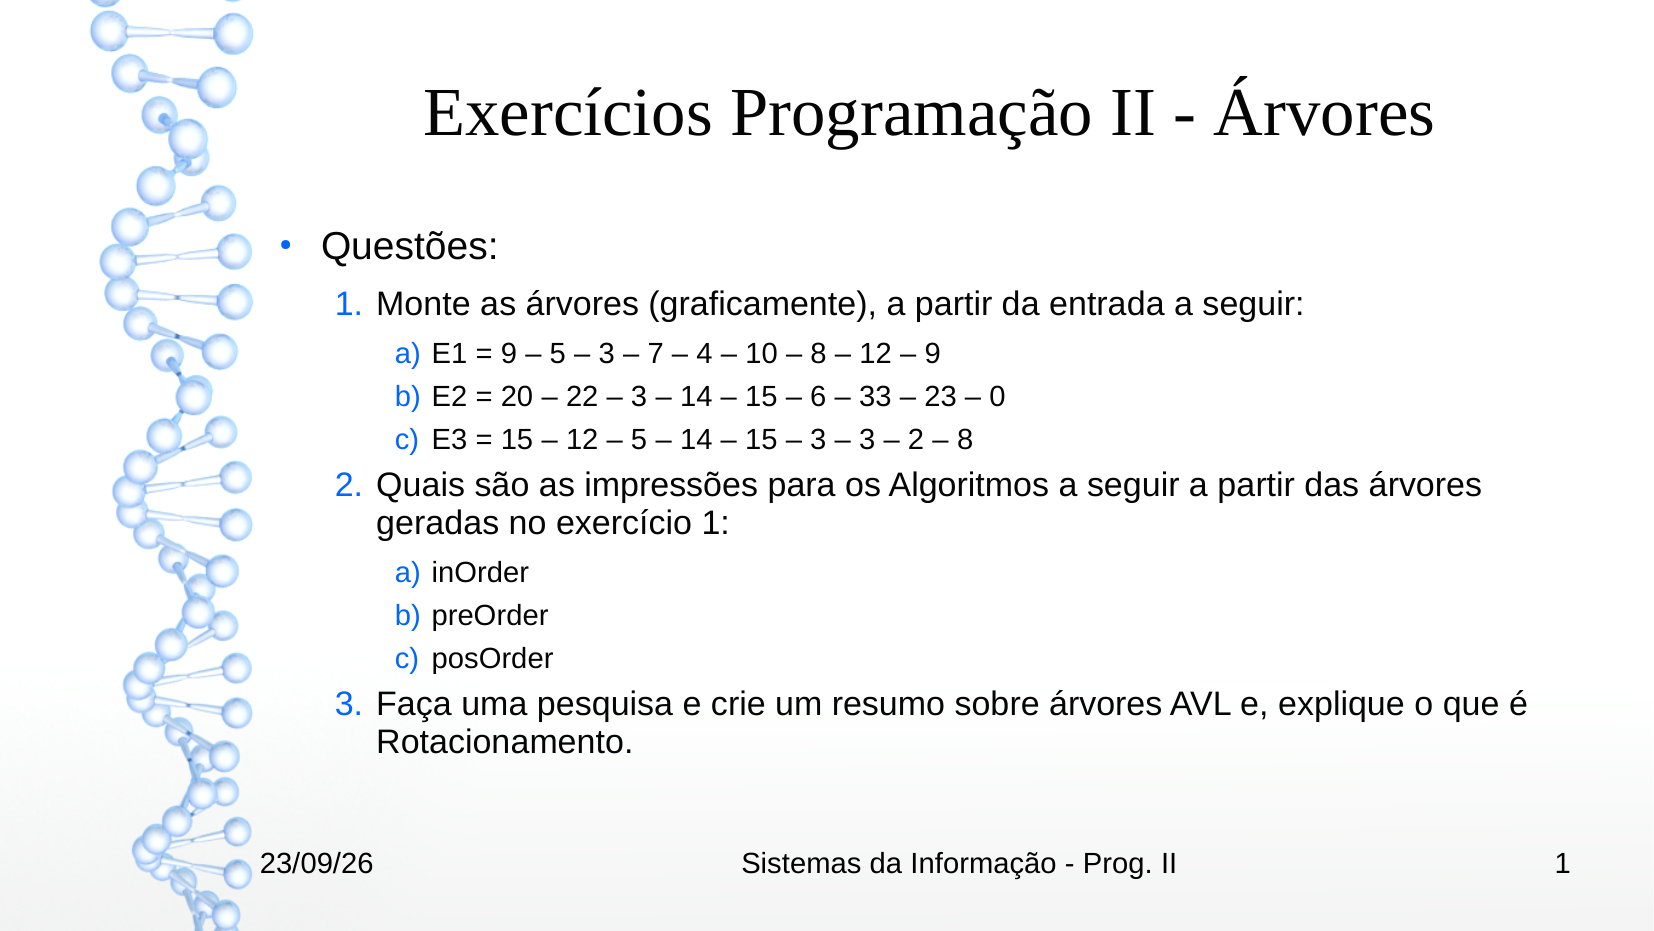

# Exercícios Programação II - Árvores
Questões:
Monte as árvores (graficamente), a partir da entrada a seguir:
E1 = 9 – 5 – 3 – 7 – 4 – 10 – 8 – 12 – 9
E2 = 20 – 22 – 3 – 14 – 15 – 6 – 33 – 23 – 0
E3 = 15 – 12 – 5 – 14 – 15 – 3 – 3 – 2 – 8
Quais são as impressões para os Algoritmos a seguir a partir das árvores geradas no exercício 1:
inOrder
preOrder
posOrder
Faça uma pesquisa e crie um resumo sobre árvores AVL e, explique o que é Rotacionamento.
Sistemas da Informação - Prog. II
1